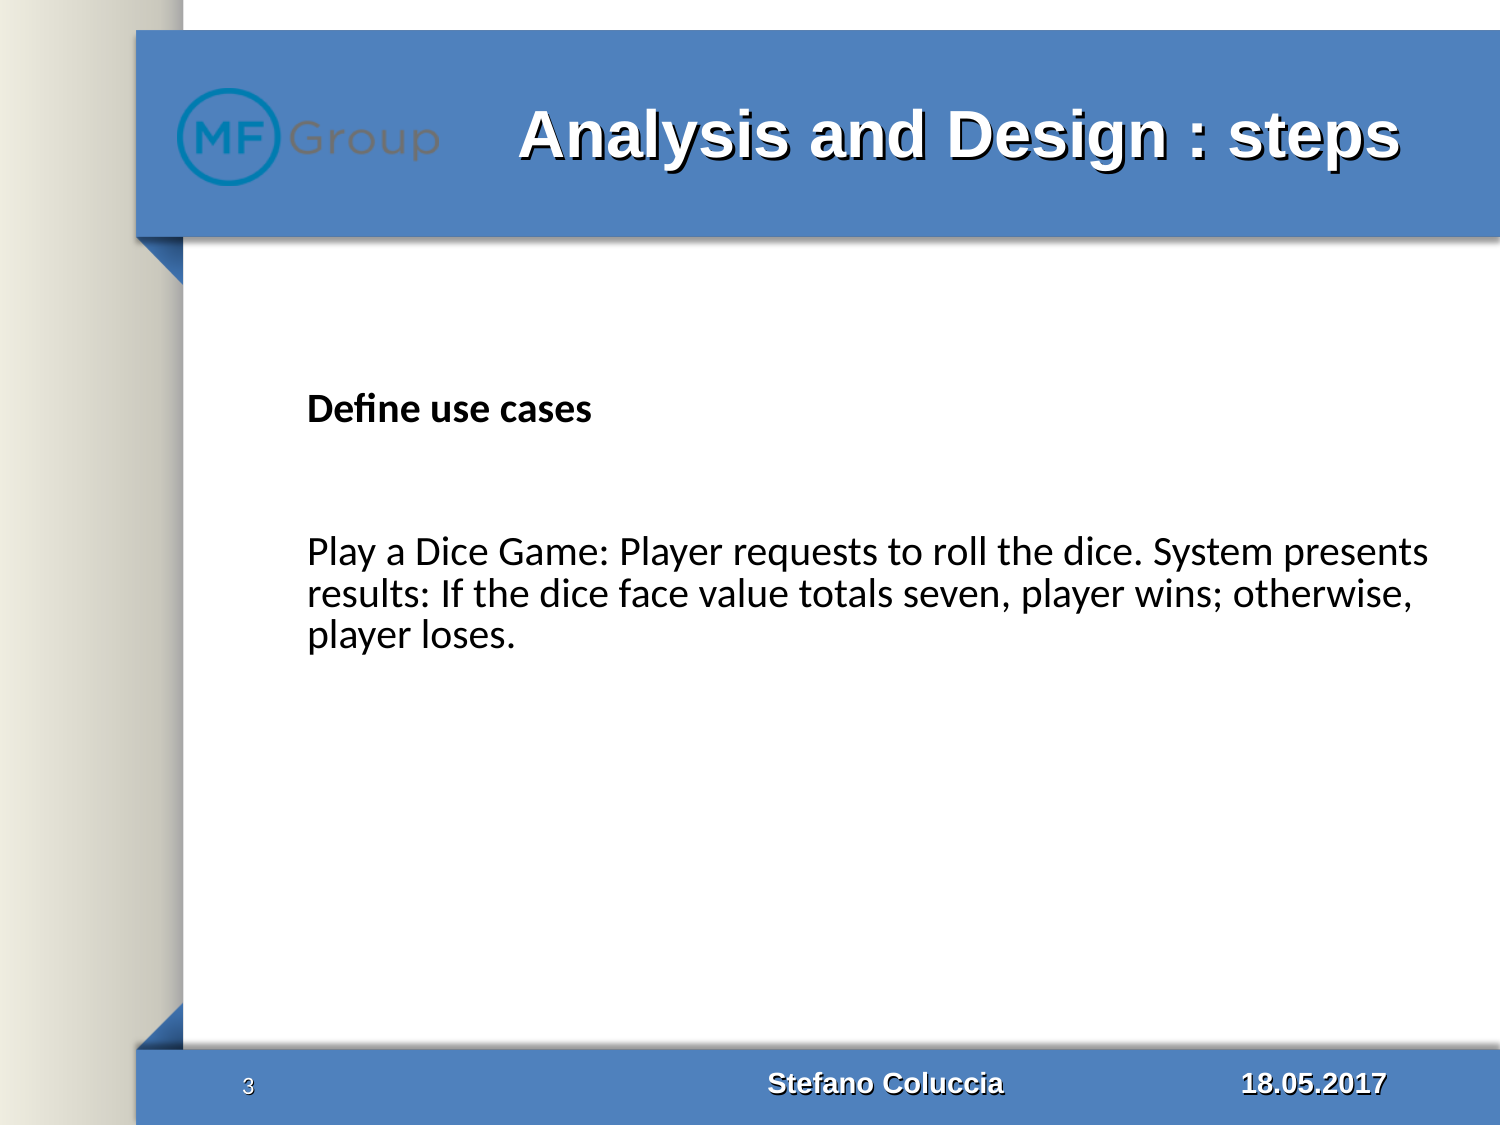

# Analysis and Design : steps
Define use cases
Play a Dice Game: Player requests to roll the dice. System presents results: If the dice face value totals seven, player wins; otherwise, player loses.
3
Stefano Coluccia
18.05.2017